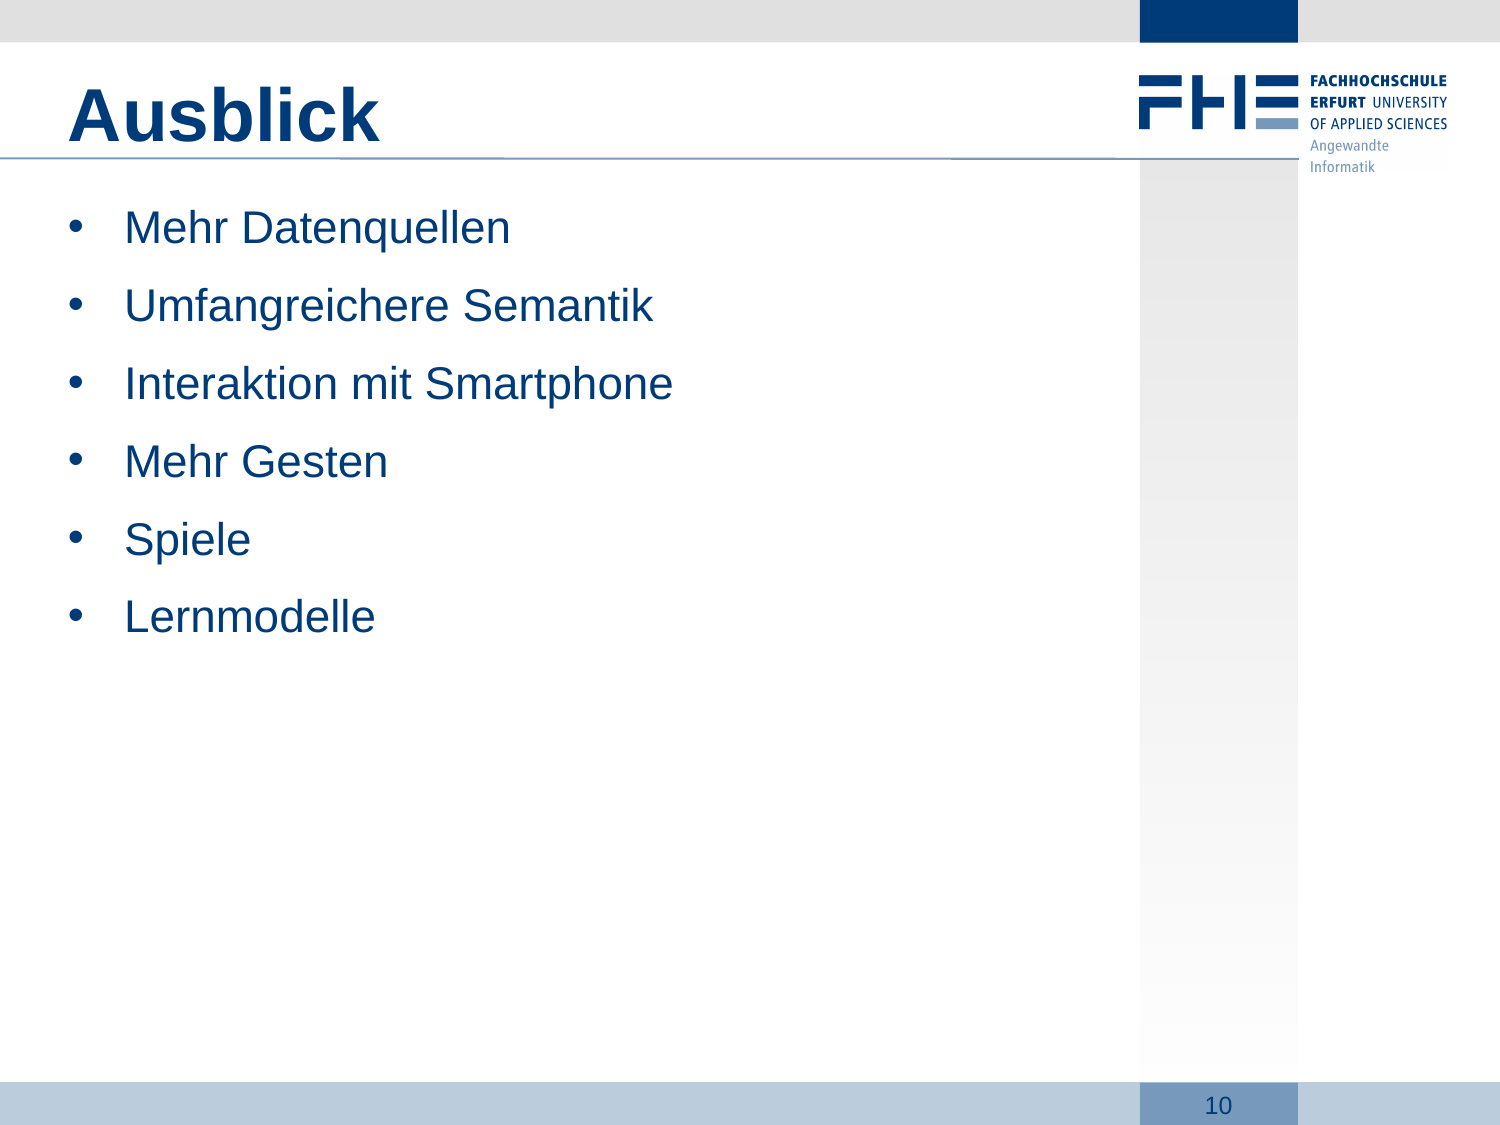

# Ausblick
Mehr Datenquellen
Umfangreichere Semantik
Interaktion mit Smartphone
Mehr Gesten
Spiele
Lernmodelle